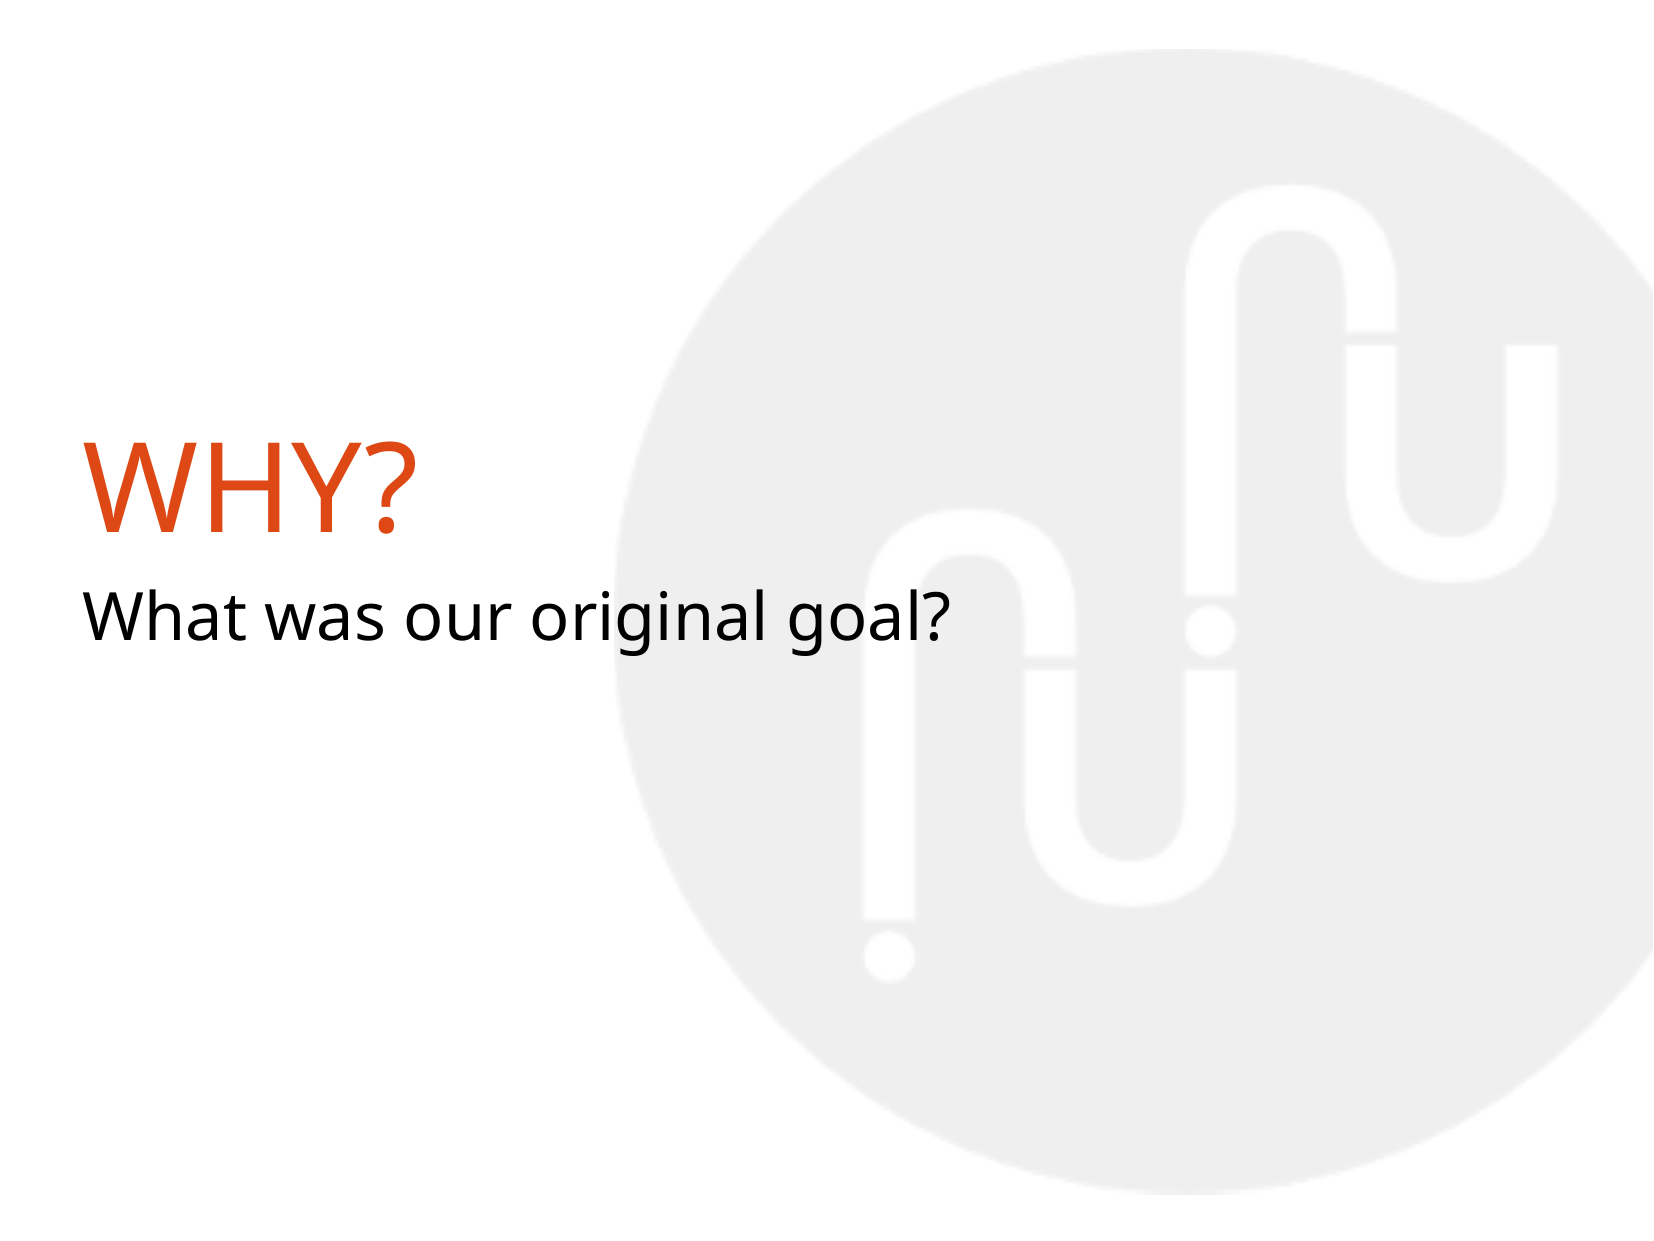

# WHY?
What was our original goal?